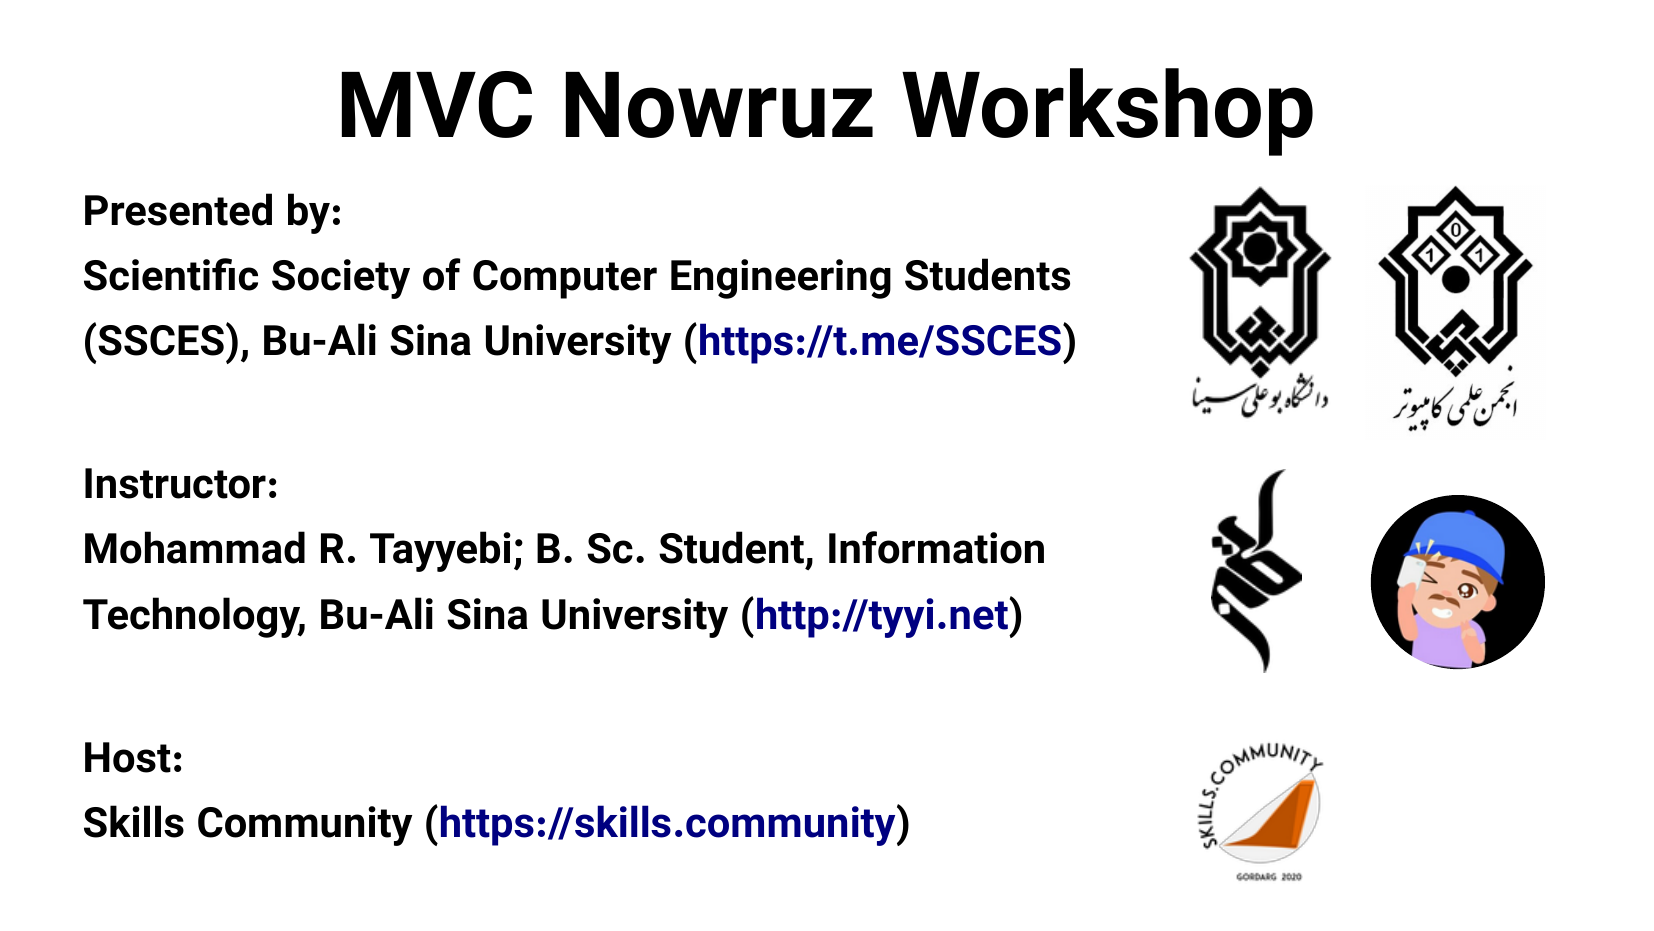

# MVC Nowruz Workshop
Presented by:
Scientific Society of Computer Engineering Students (SSCES), Bu-Ali Sina University (https://t.me/SSCES)
Instructor:
Mohammad R. Tayyebi; B. Sc. Student, Information Technology, Bu-Ali Sina University (http://tyyi.net)
Host:
Skills Community (https://skills.community)